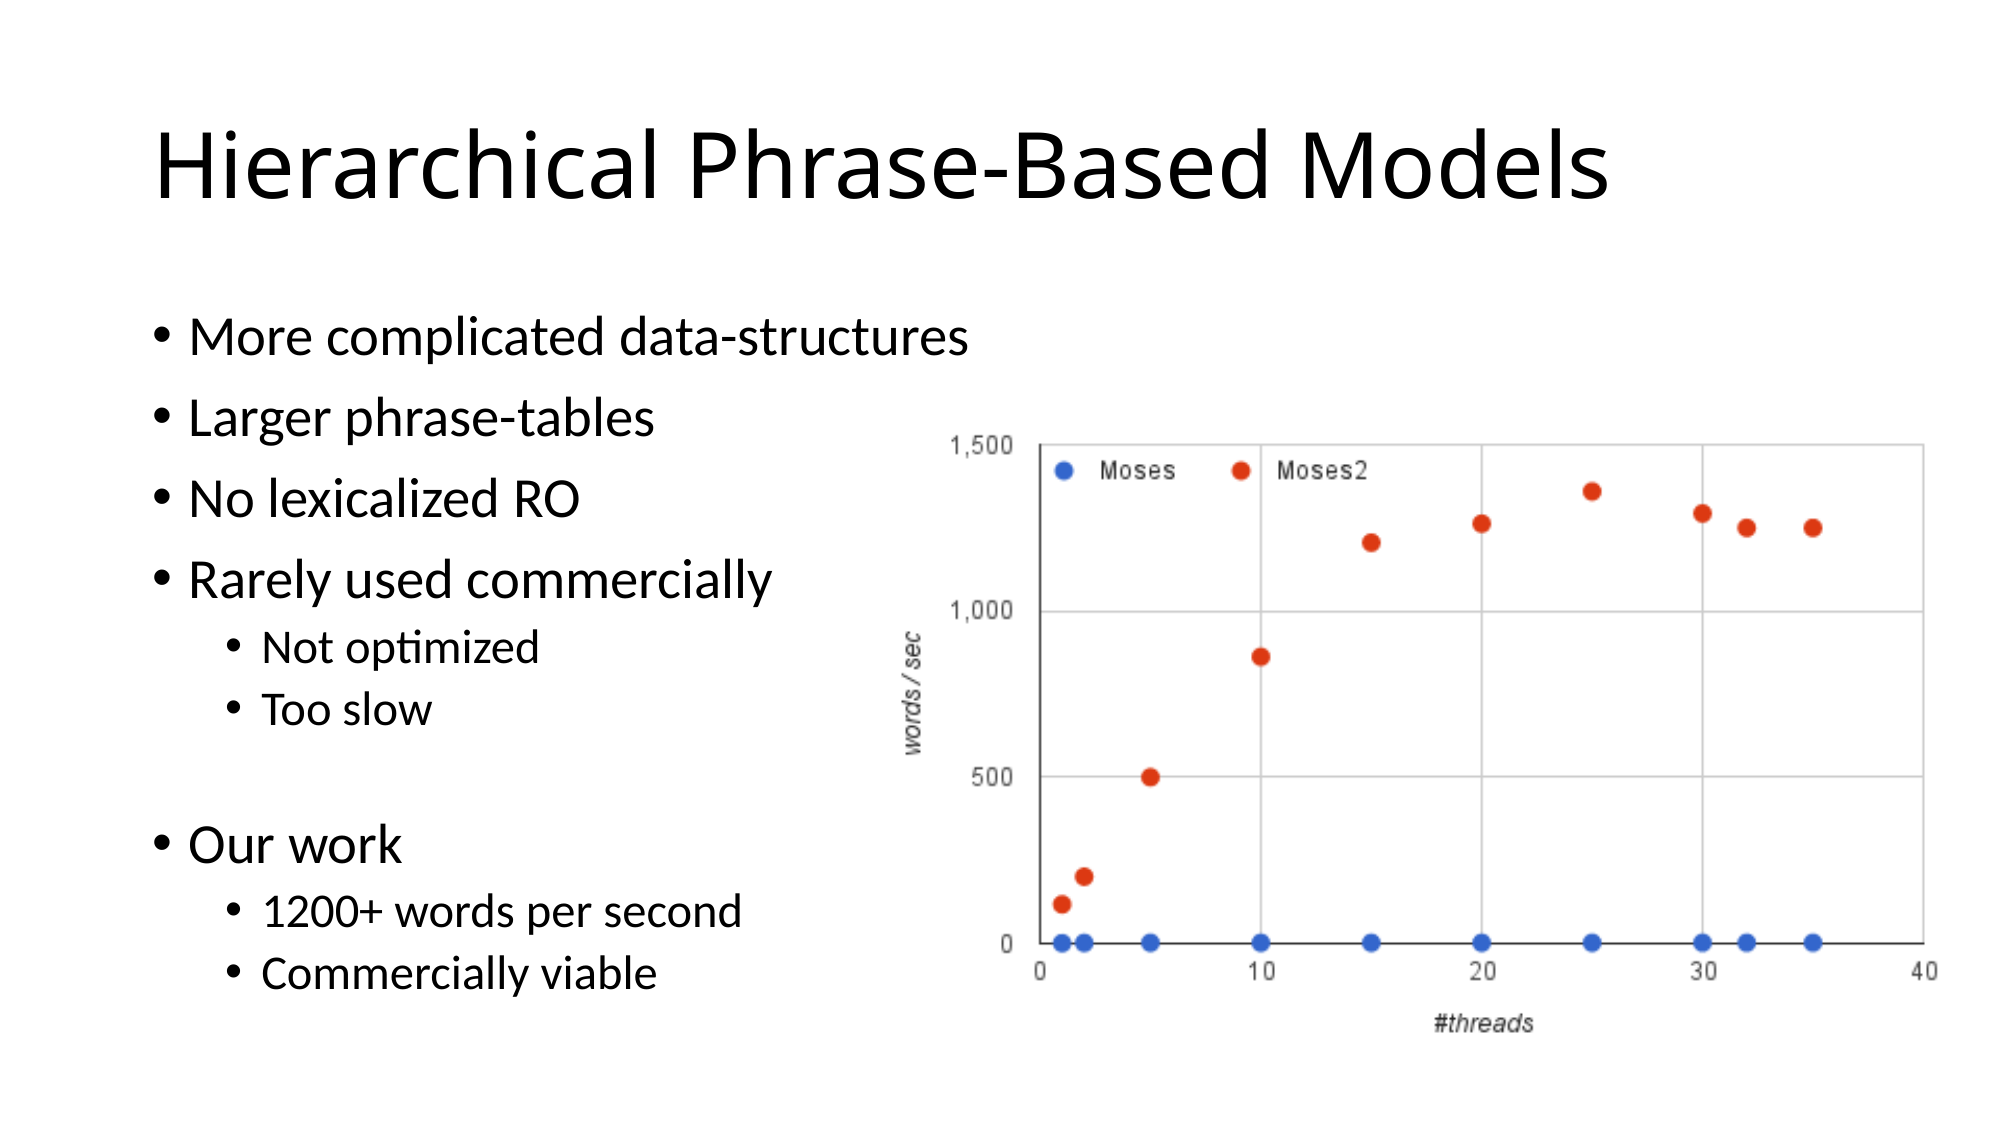

Hierarchical Phrase-Based Models
More complicated data-structures
Larger phrase-tables
No lexicalized RO
Rarely used commercially
Not optimized
Too slow
Our work
1200+ words per second
Commercially viable